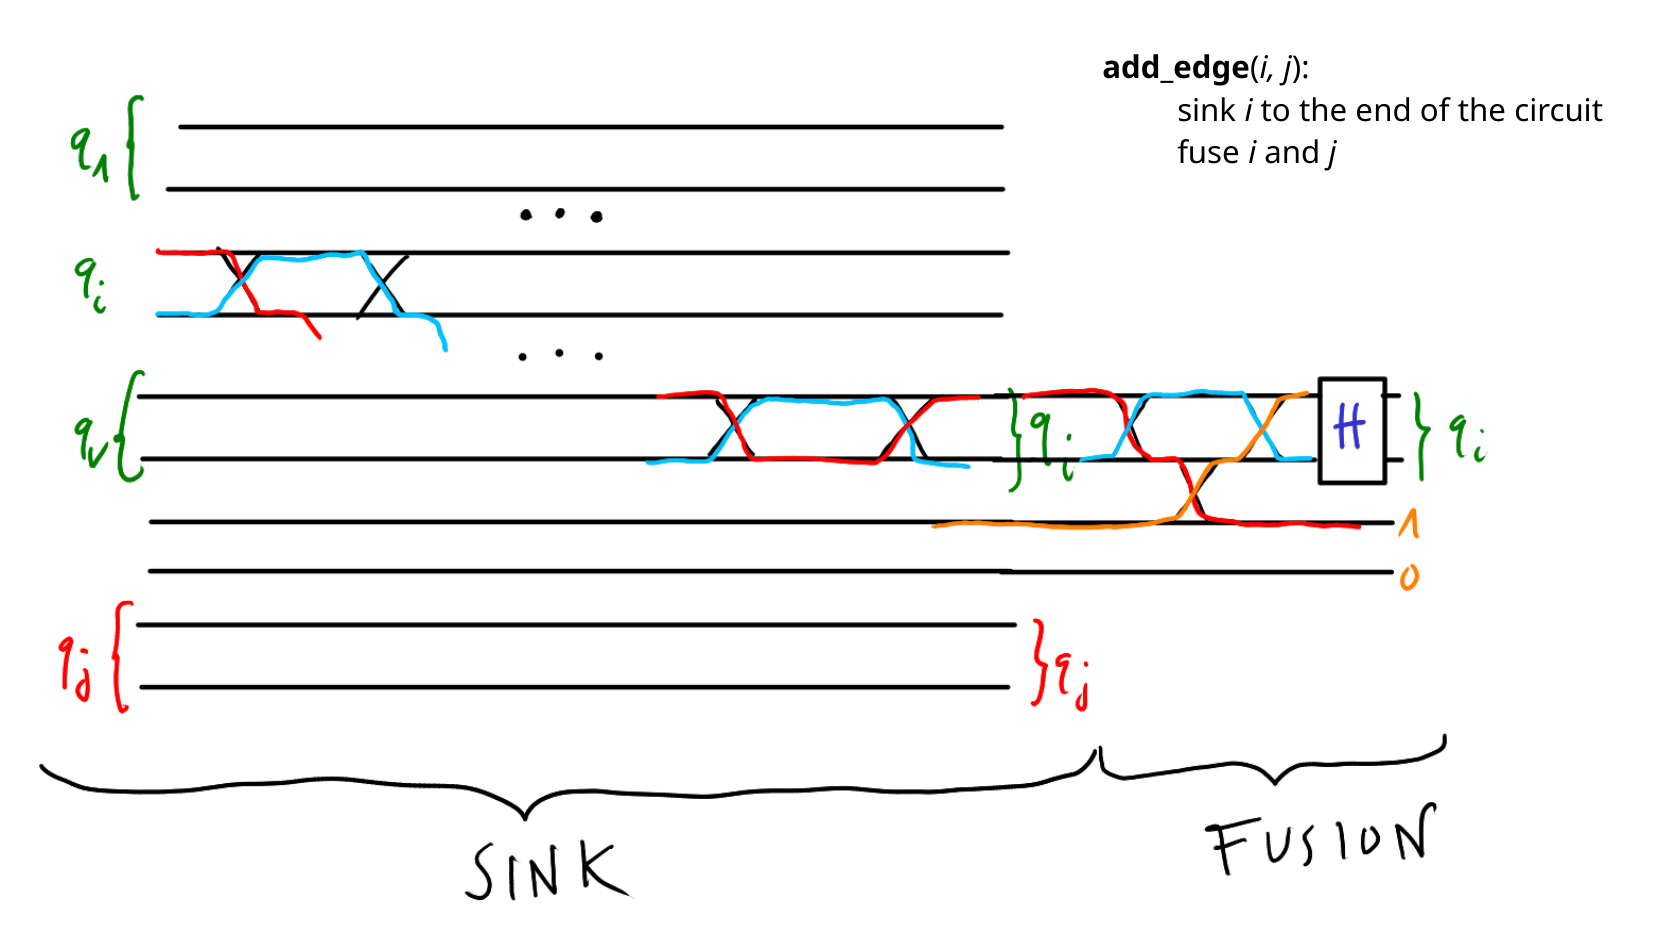

add_edge(i, j):
	sink i to the end of the circuit
	fuse i and j